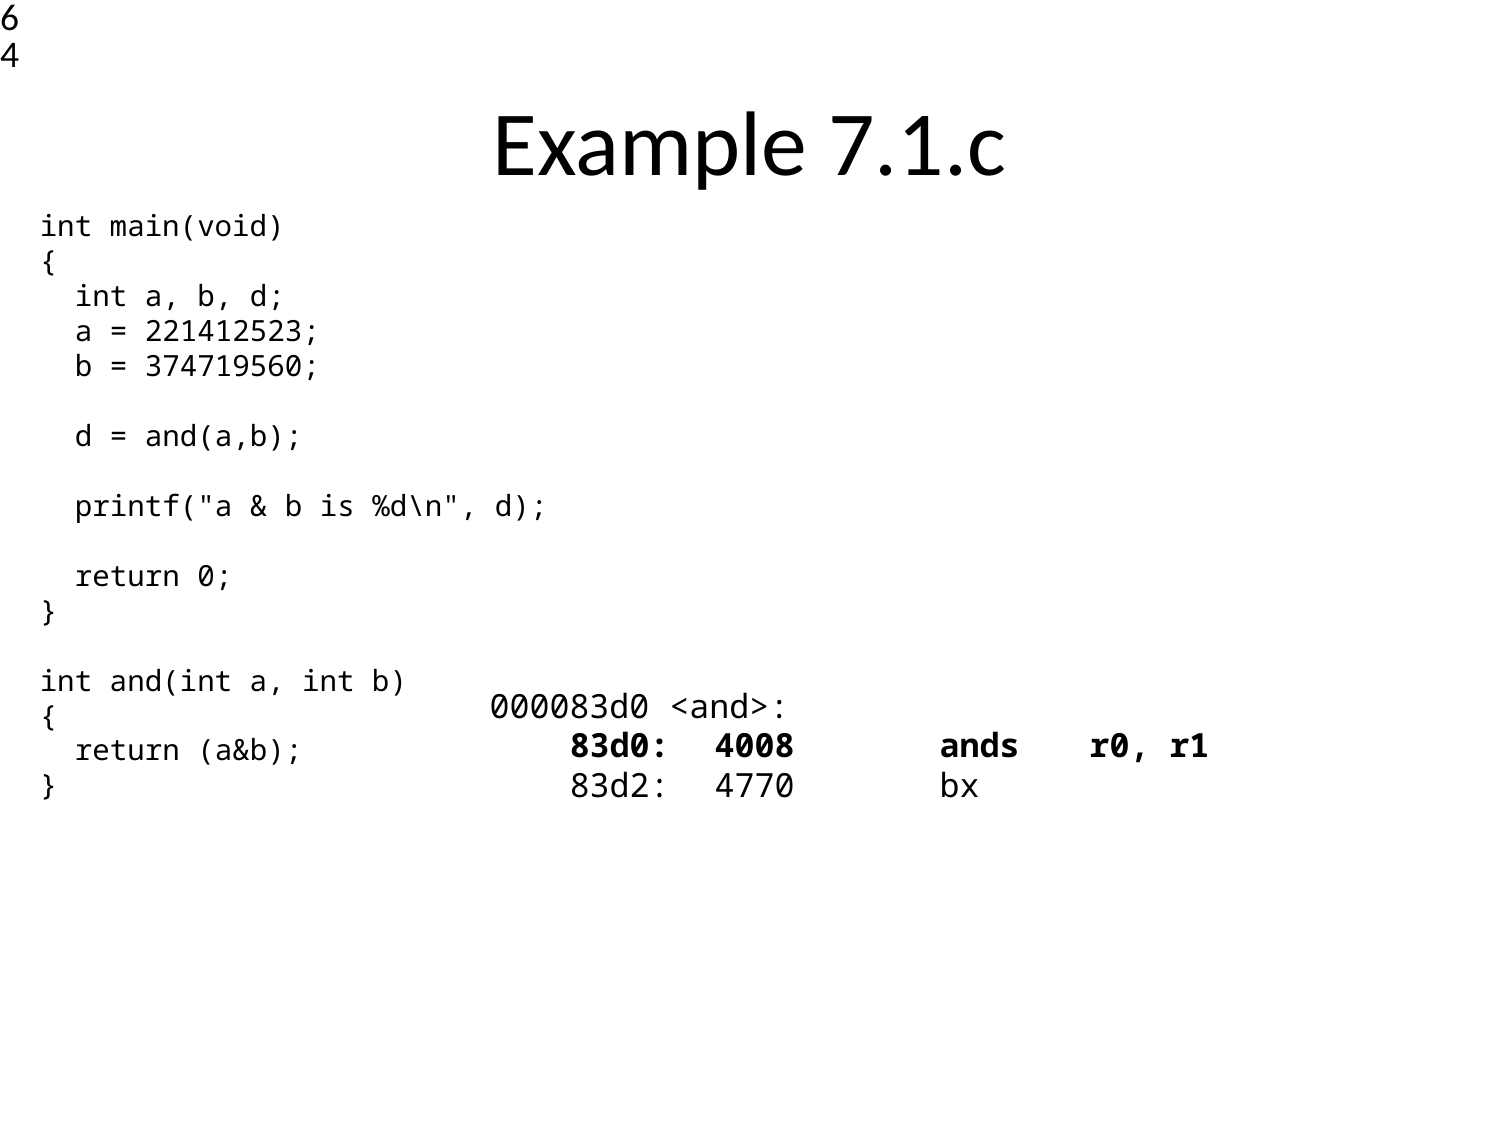

# Example 7.1.c
int main(void)
{
 int a, b, d;
 a = 221412523;
 b = 374719560;
 d = and(a,b);
 printf("a & b is %d\n", d);
 return 0;
}
int and(int a, int b)
{
 return (a&b);
}
000083d0 <and>:
 83d0:	4008 	ands	r0, r1
 83d2:	4770 	bx